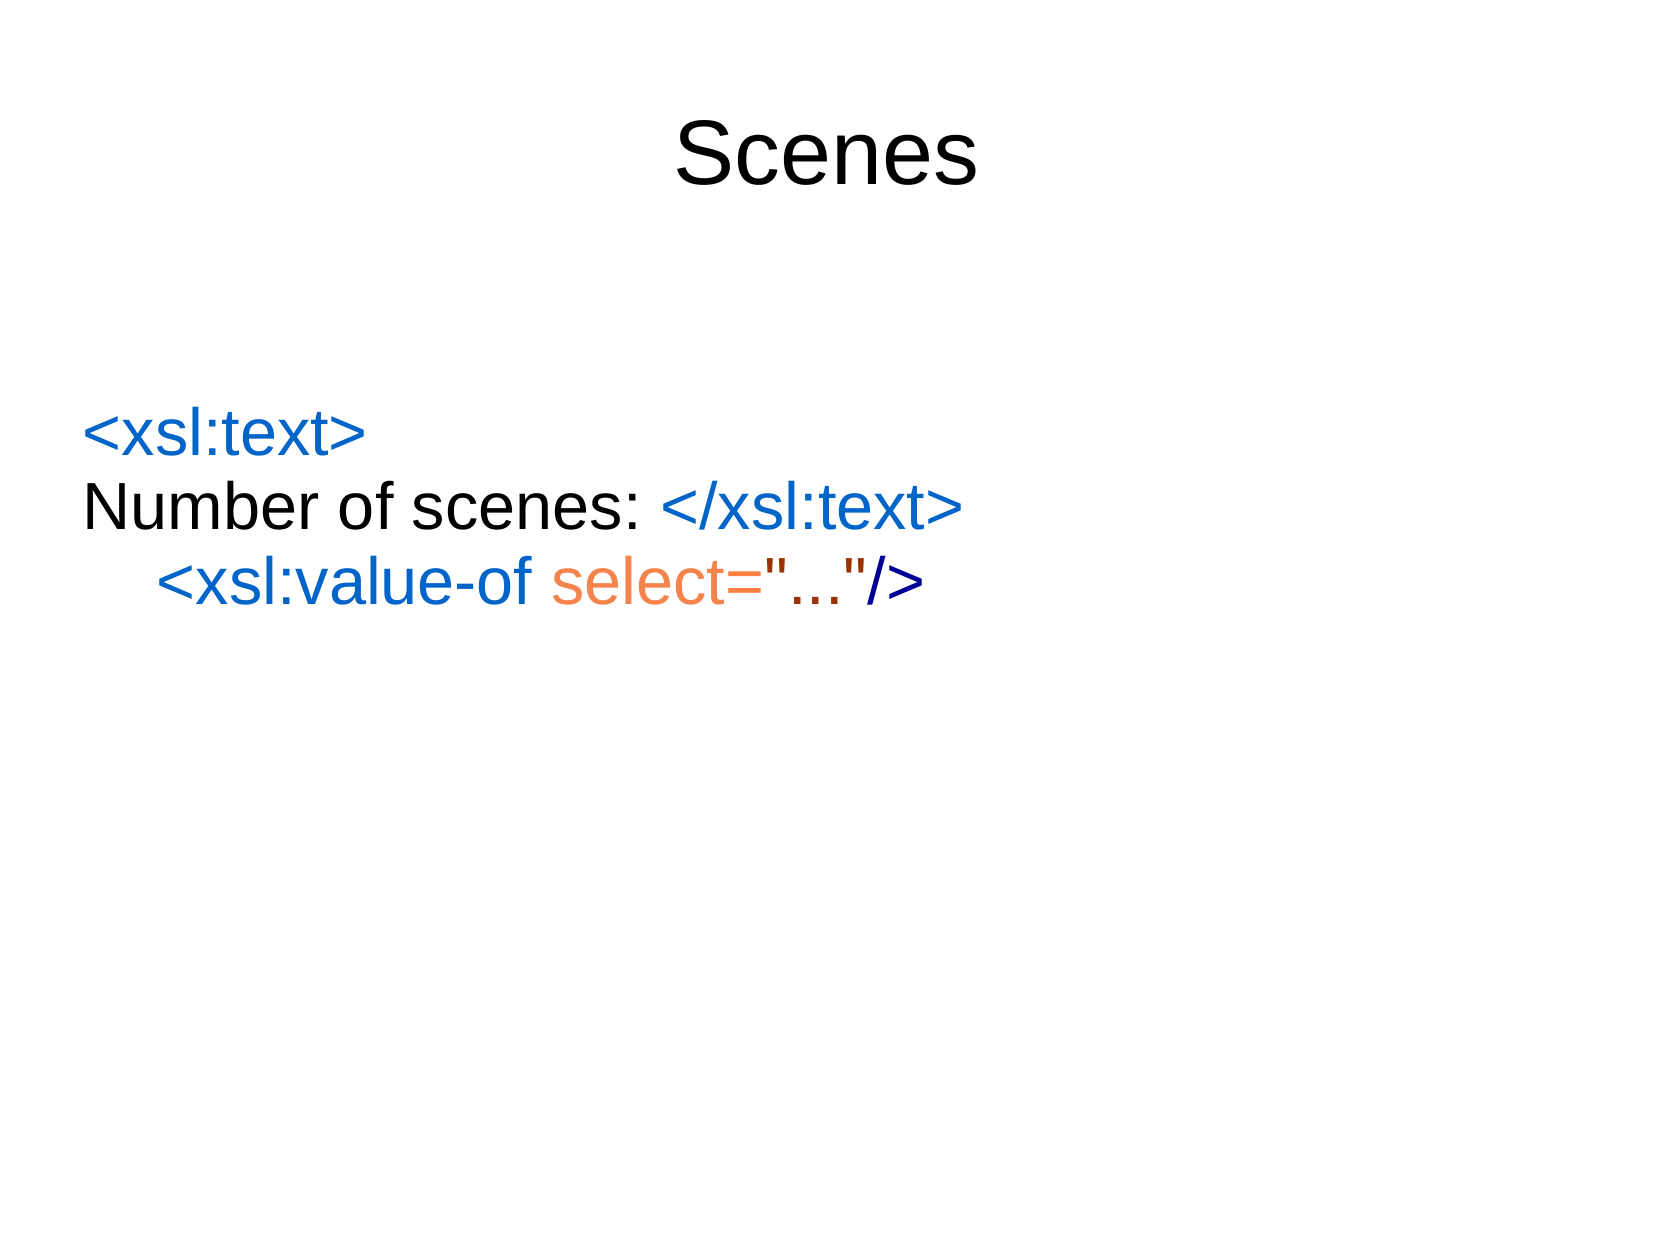

# Scenes
<xsl:text>
Number of scenes: </xsl:text>
 <xsl:value-of select="..."/>